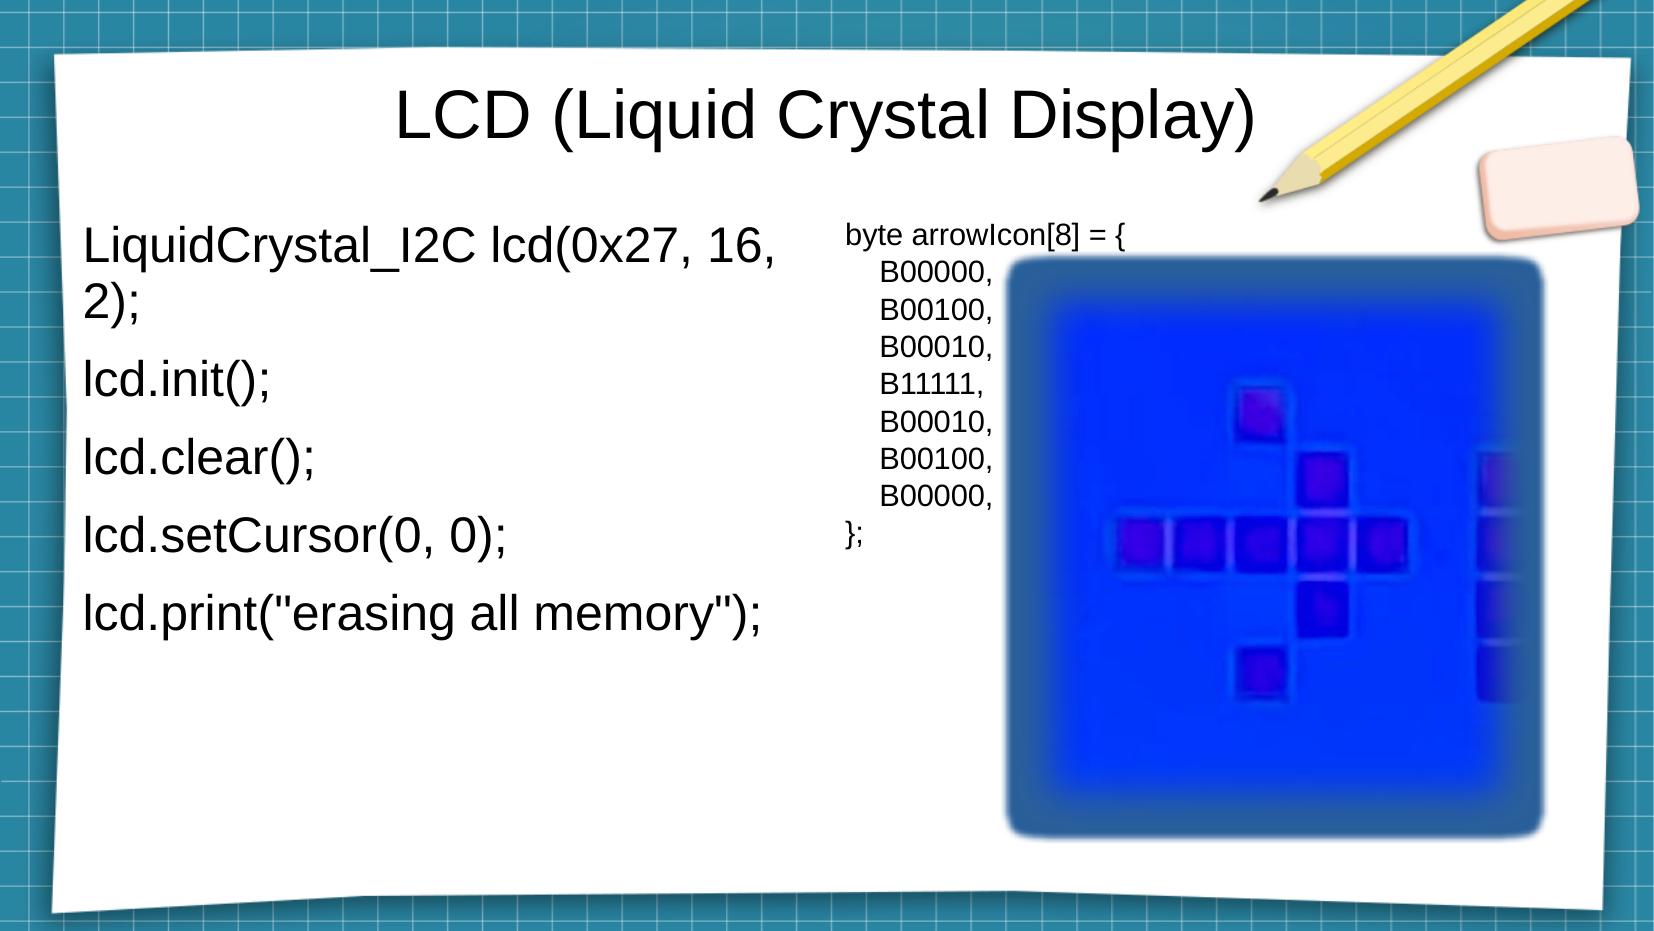

# LCD (Liquid Crystal Display)
LiquidCrystal_I2C lcd(0x27, 16, 2);
lcd.init();
lcd.clear();
lcd.setCursor(0, 0);
lcd.print("erasing all memory");
byte arrowIcon[8] = {
 B00000,
 B00100,
 B00010,
 B11111,
 B00010,
 B00100,
 B00000,
};